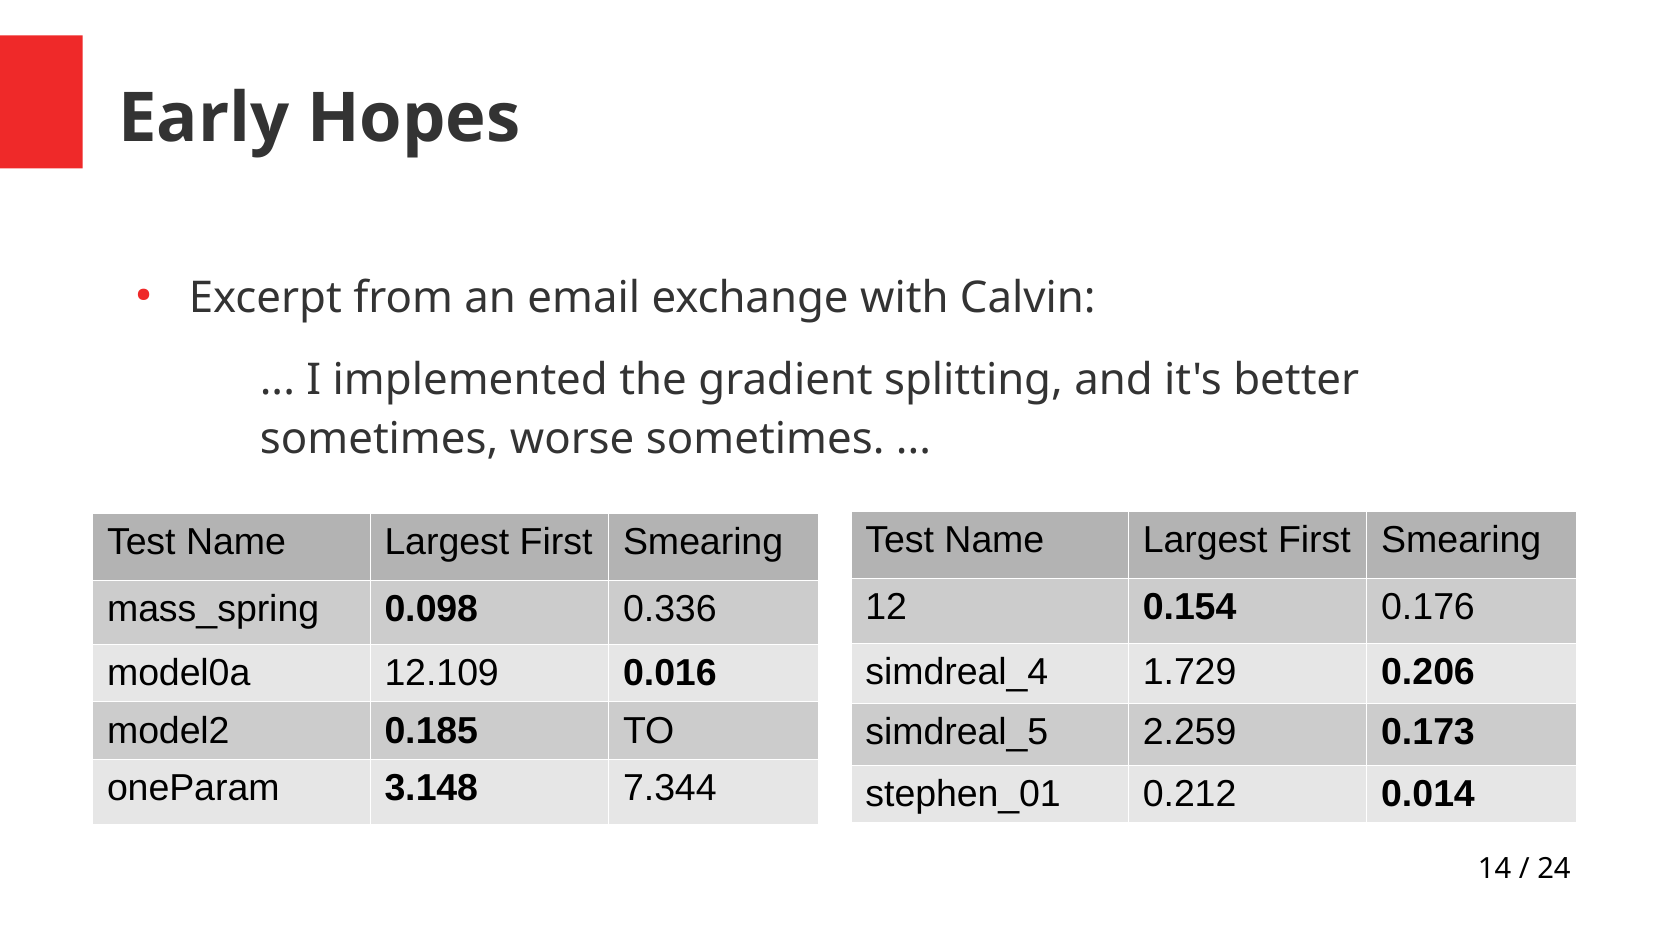

# Early Hopes
Excerpt from an email exchange with Calvin:
... I implemented the gradient splitting, and it's better sometimes, worse sometimes. ...
| Test Name | Largest First | Smearing |
| --- | --- | --- |
| 12 | 0.154 | 0.176 |
| simdreal\_4 | 1.729 | 0.206 |
| simdreal\_5 | 2.259 | 0.173 |
| stephen\_01 | 0.212 | 0.014 |
| Test Name | Largest First | Smearing |
| --- | --- | --- |
| mass\_spring | 0.098 | 0.336 |
| model0a | 12.109 | 0.016 |
| model2 | 0.185 | TO |
| oneParam | 3.148 | 7.344 |
14